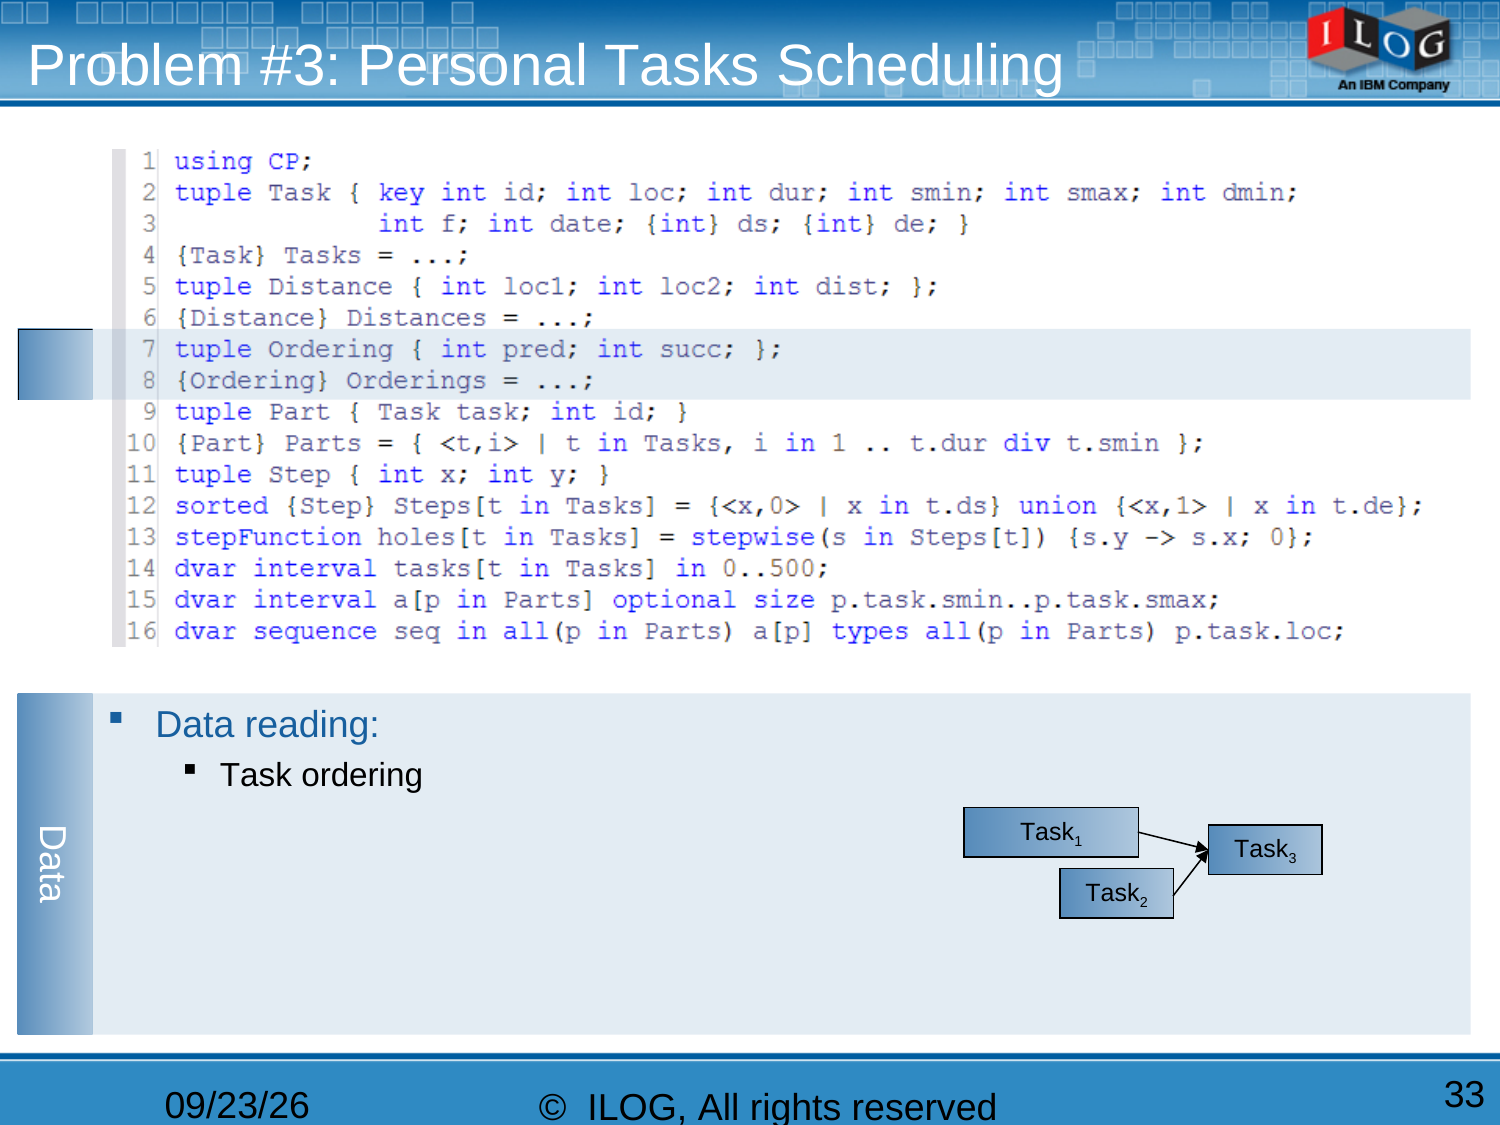

# Problem #3: Personal Tasks Scheduling
Data reading:
Task ordering
Data
Task1
Task3
Task2
33
© ILOG, All rights reserved